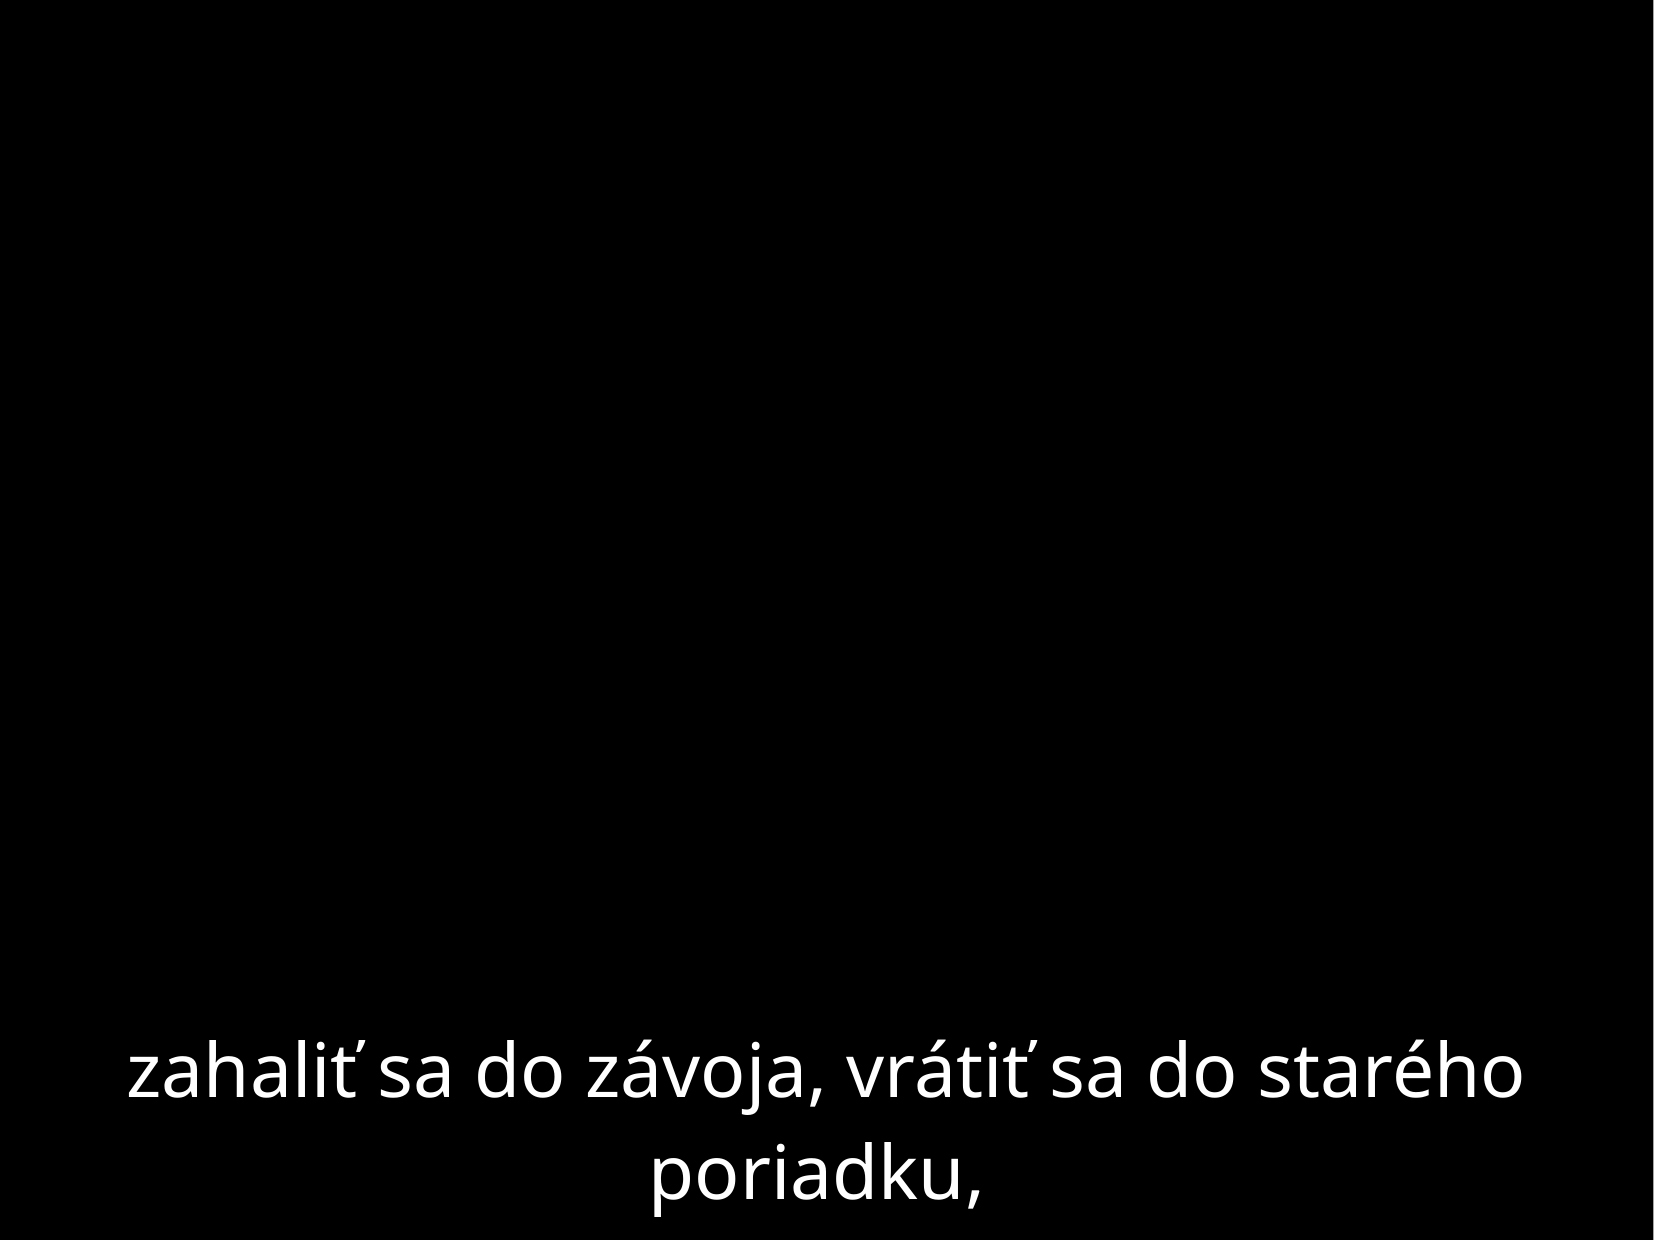

# zahaliť sa do závoja, vrátiť sa do starého poriadku,